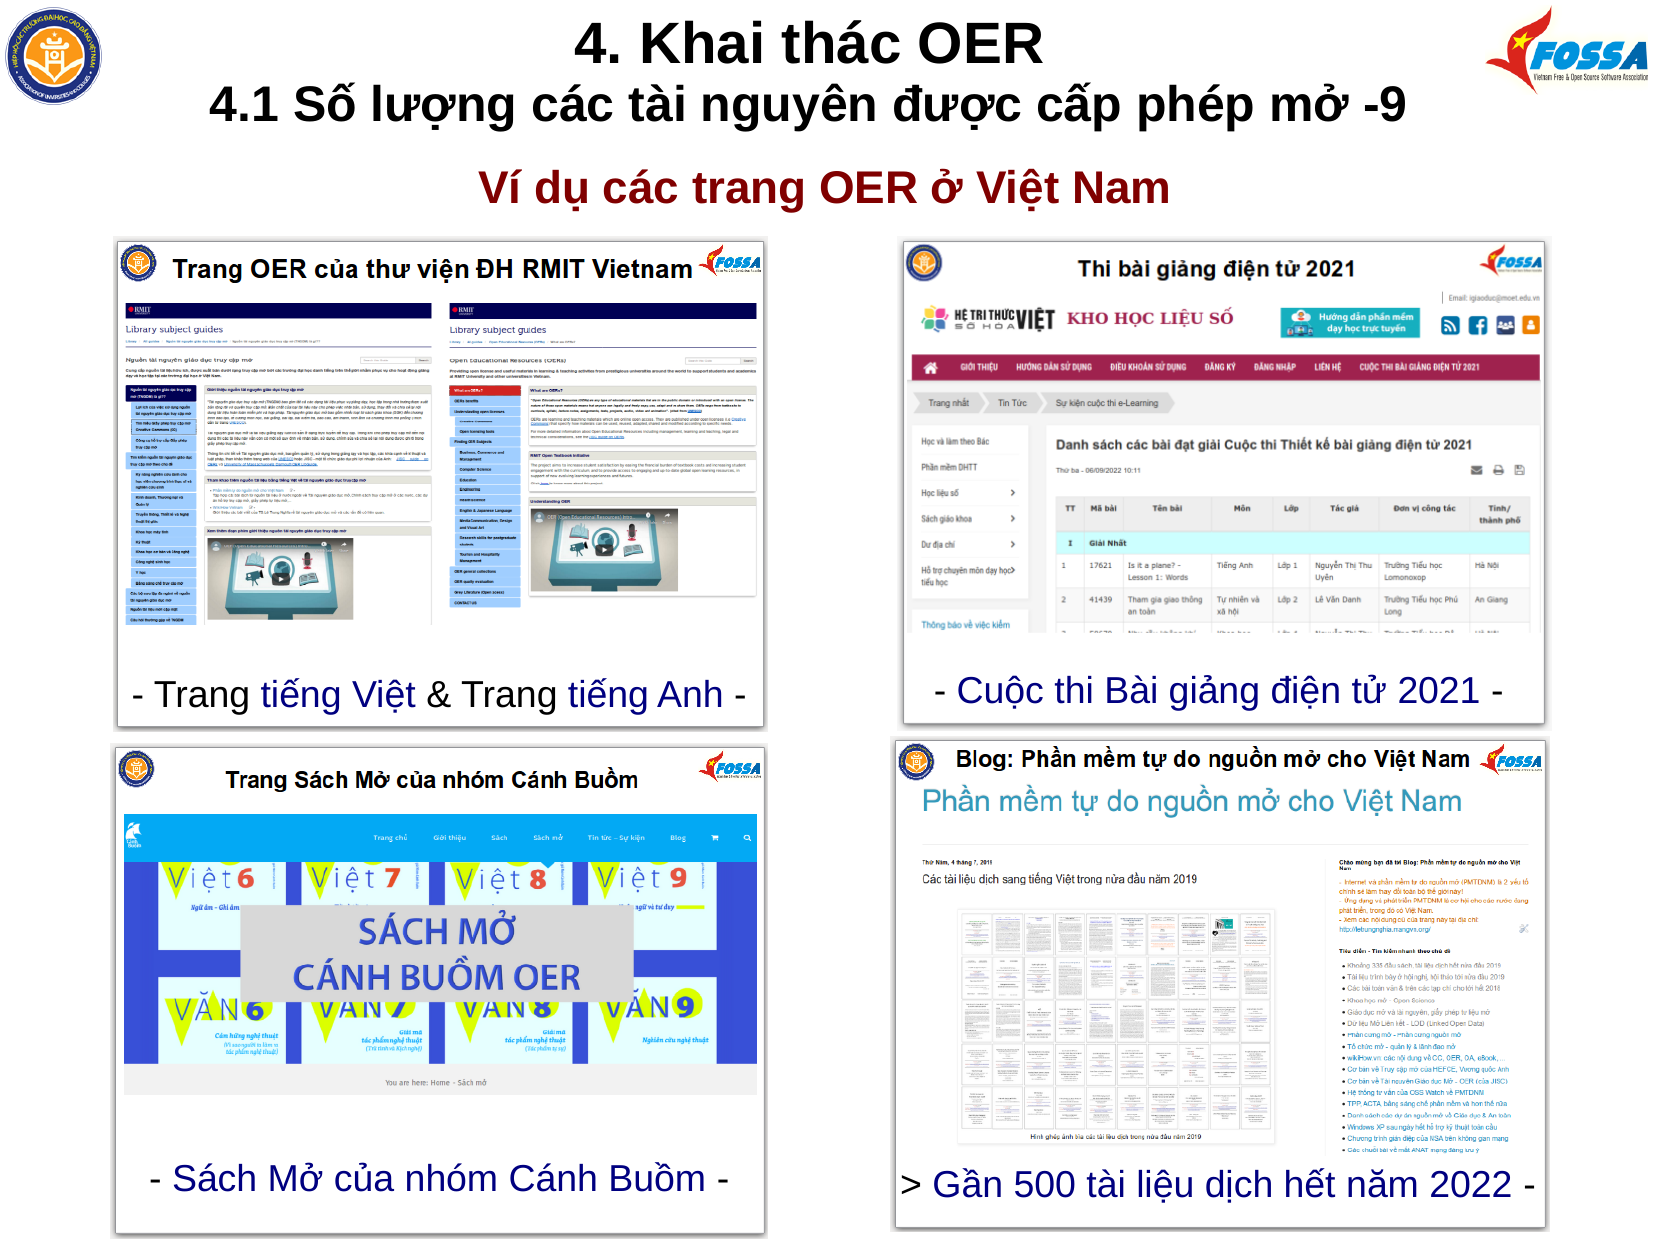

# 4. Khai thác OER 4.1 Số lượng các tài nguyên được cấp phép mở -9
Ví dụ các trang OER ở Việt Nam
- Trang tiếng Việt & Trang tiếng Anh -
- Cuộc thi Bài giảng điện tử 2021 -
- Sách Mở của nhóm Cánh Buồm -
> Gần 500 tài liệu dịch hết năm 2022 -